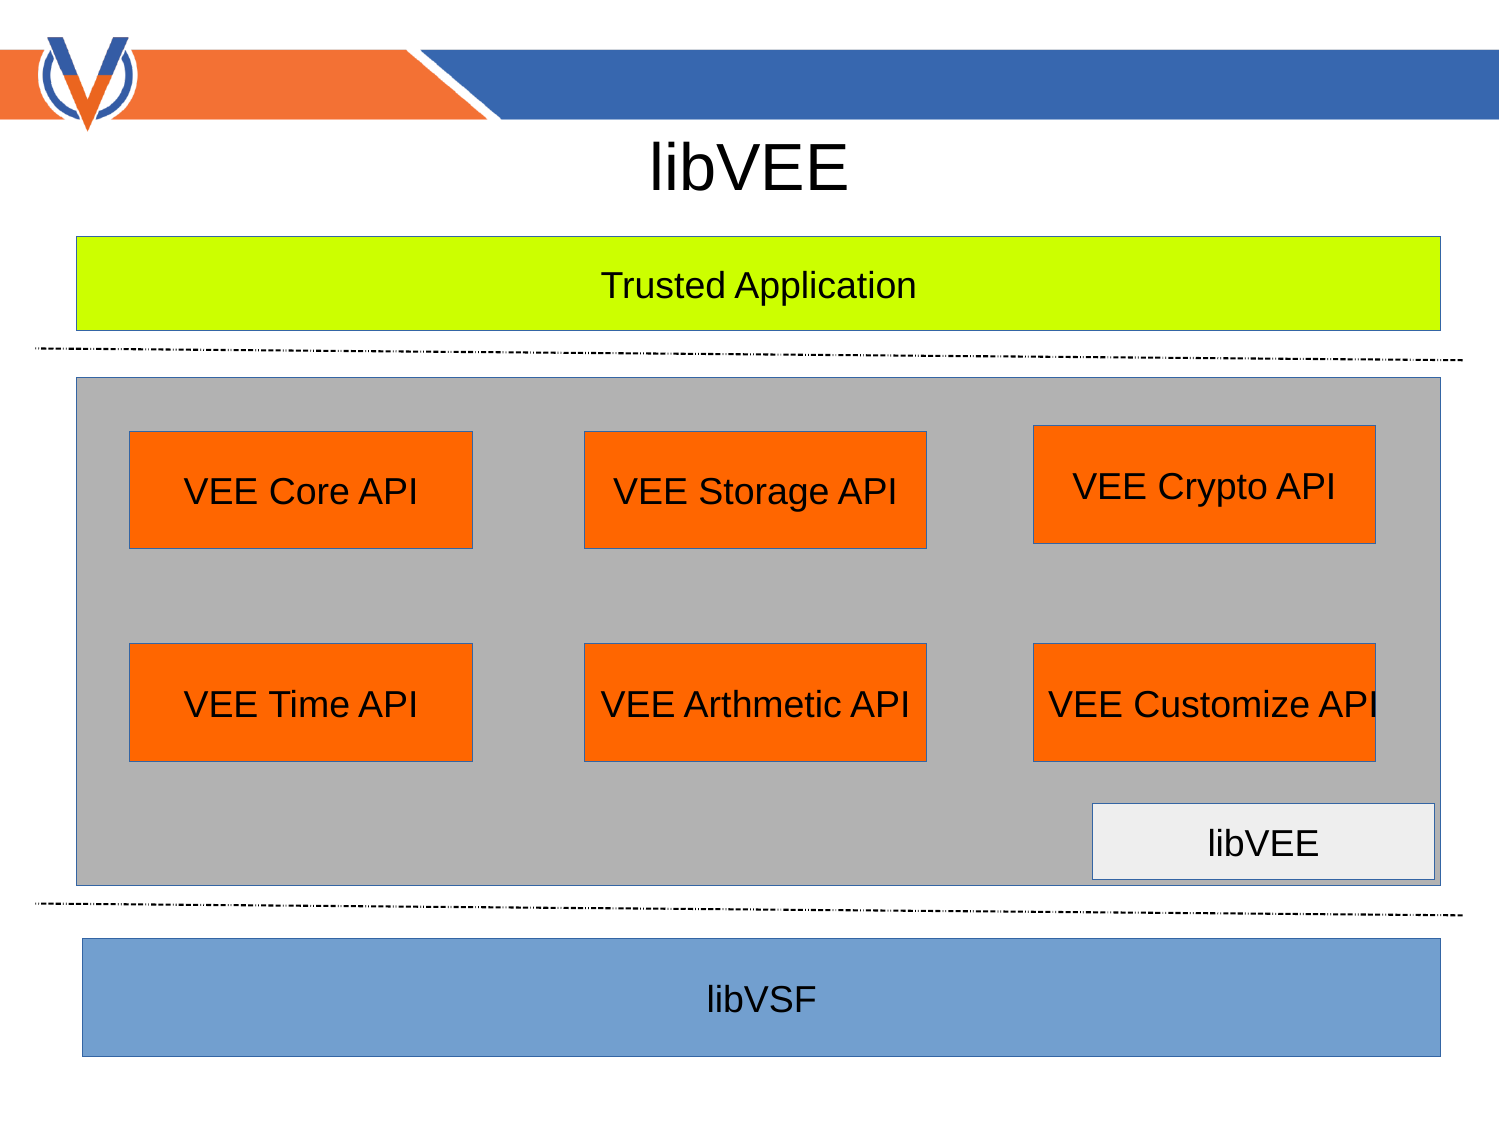

libVEE
Trusted Application
VEE Crypto API
VEE Core API
VEE Storage API
VEE Time API
VEE Arthmetic API
VEE Customize API
libVEE
libVSF